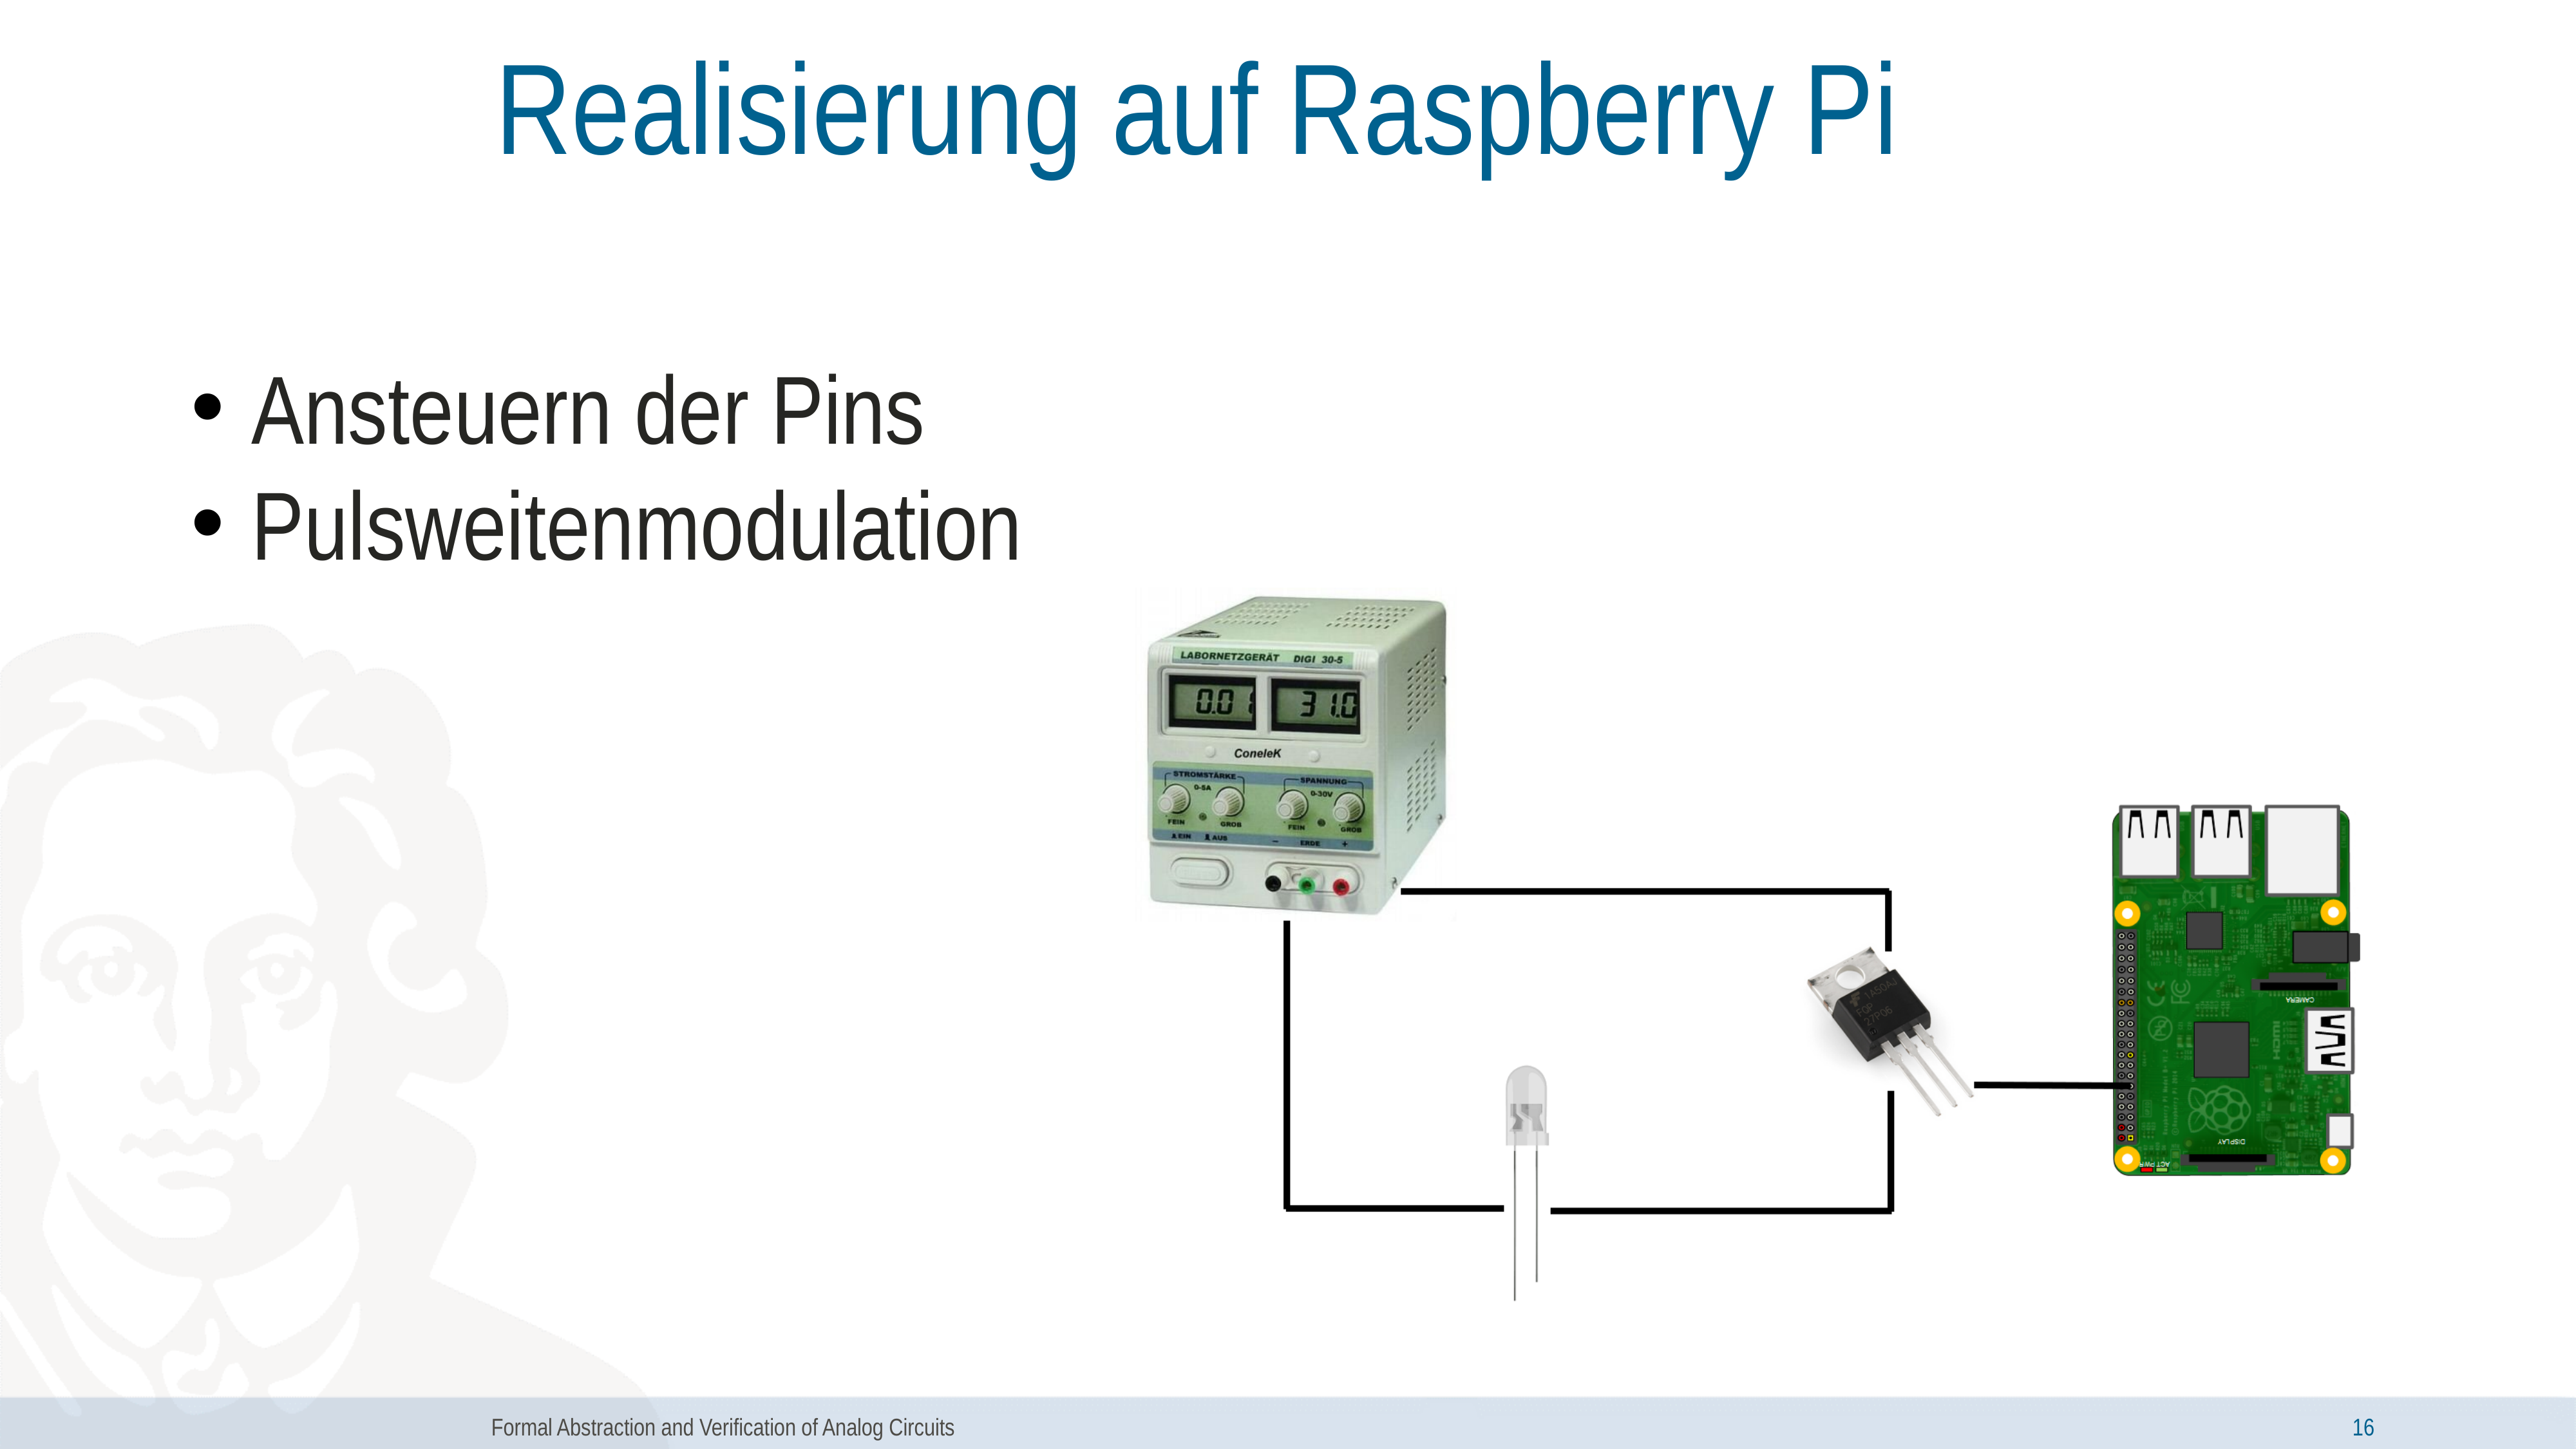

# Realisierung auf Raspberry Pi
Ansteuern der Pins
Pulsweitenmodulation
Formal Abstraction and Verification of Analog Circuits